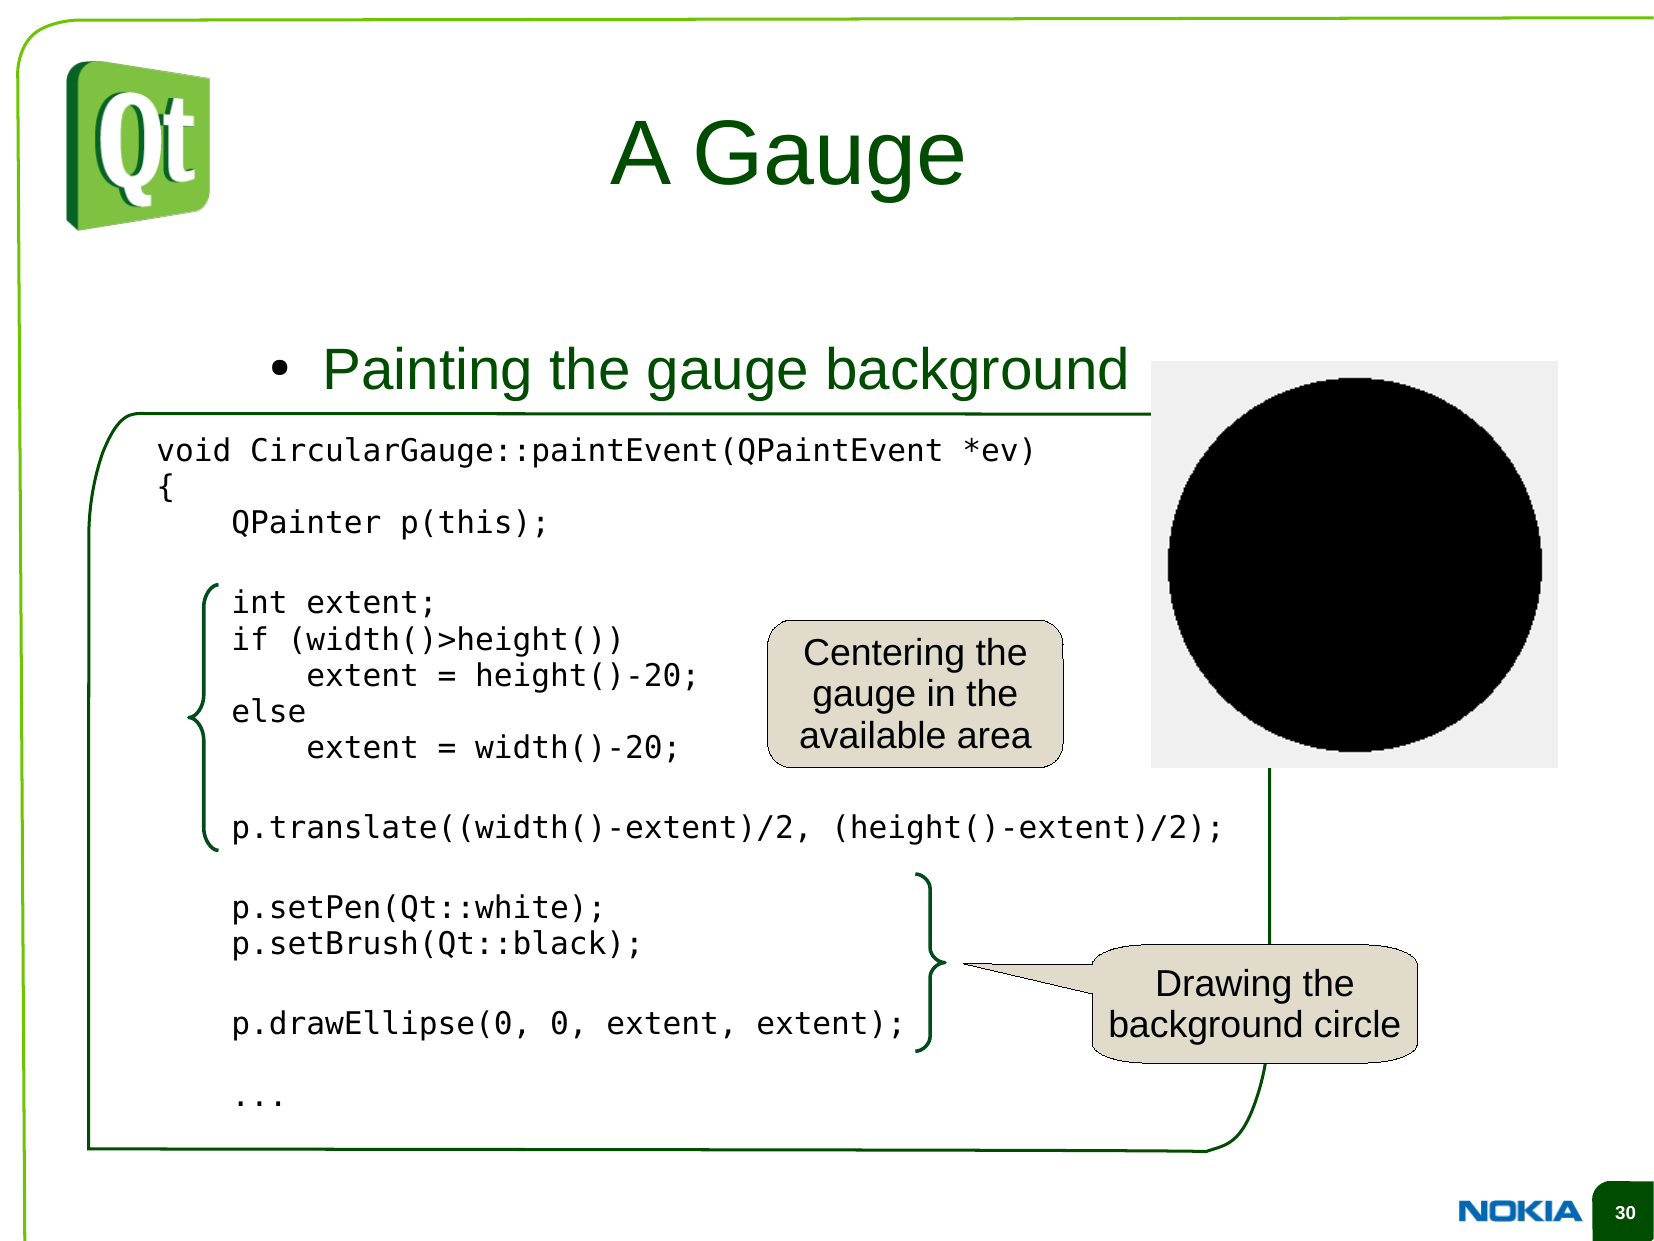

# A Gauge
Painting the gauge background
void CircularGauge::paintEvent(QPaintEvent *ev)
{
 QPainter p(this);
 int extent;
 if (width()>height())
 extent = height()-20;
 else
 extent = width()-20;
 p.translate((width()-extent)/2, (height()-extent)/2);
 p.setPen(Qt::white);
 p.setBrush(Qt::black);
 p.drawEllipse(0, 0, extent, extent);
 ...
Centering the
gauge in the
available area
Drawing the
background circle